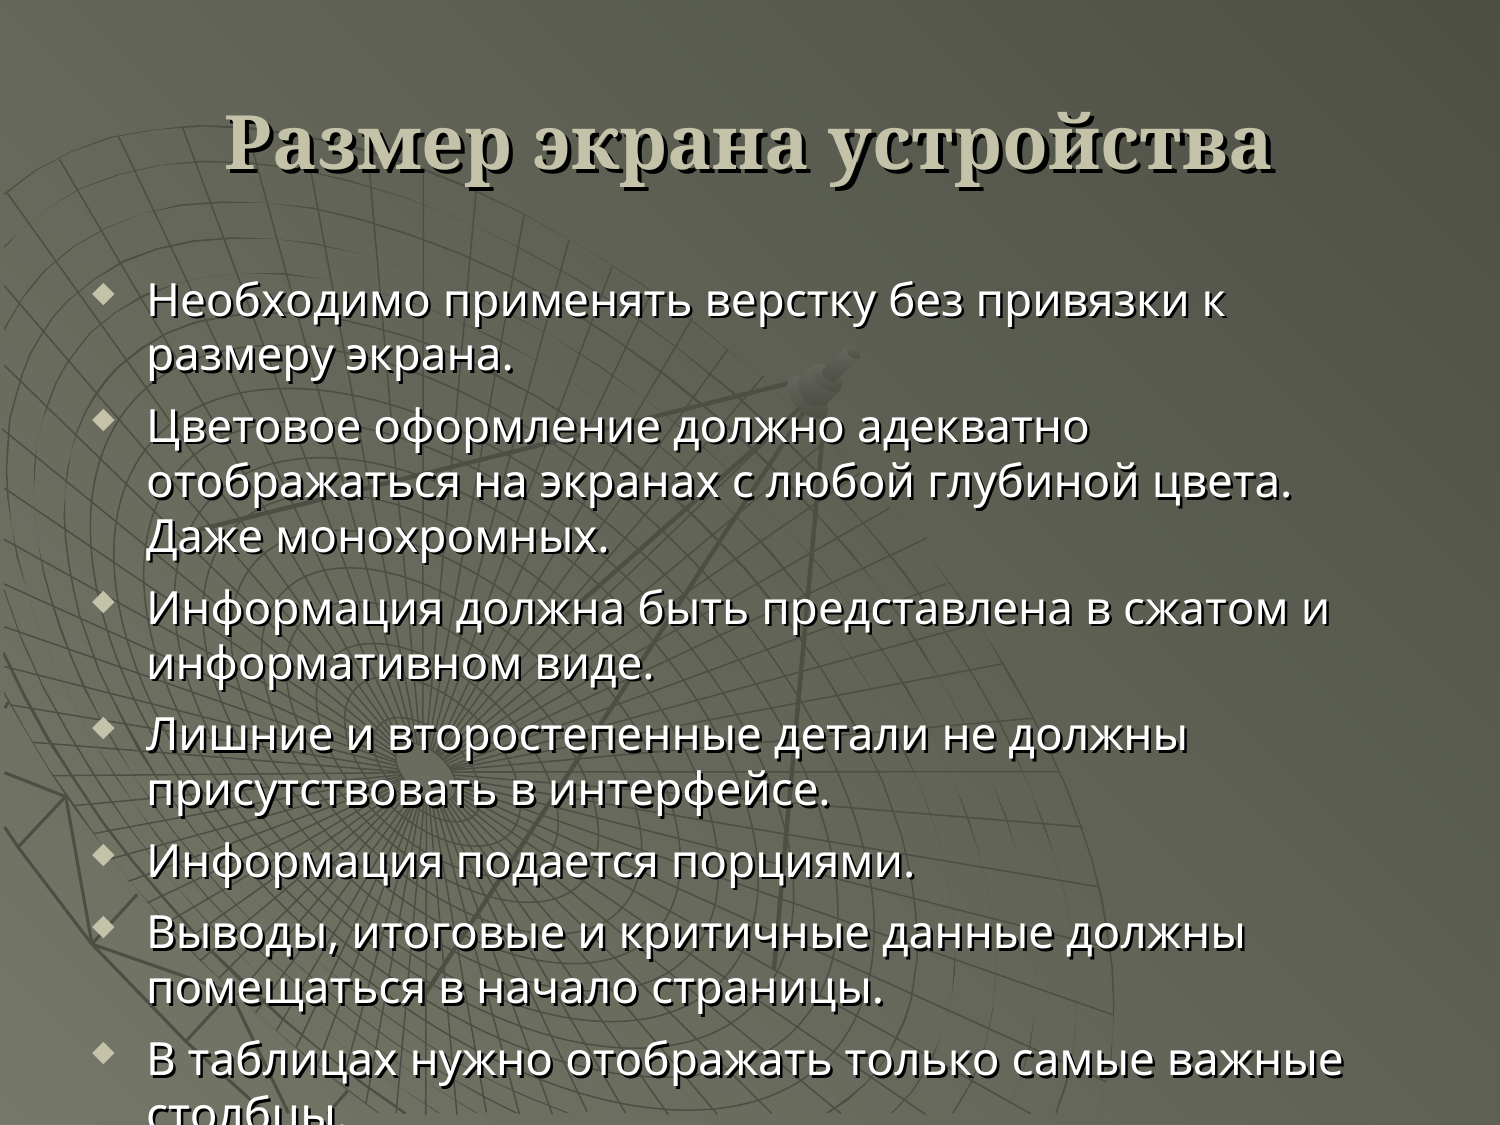

# Размер экрана устройства
Необходимо применять верстку без привязки к размеру экрана.
Цветовое оформление должно адекватно отображаться на экранах с любой глубиной цвета. Даже монохромных.
Информация должна быть представлена в сжатом и информативном виде.
Лишние и второстепенные детали не должны присутствовать в интерфейсе.
Информация подается порциями.
Выводы, итоговые и критичные данные должны помещаться в начало страницы.
В таблицах нужно отображать только самые важные столбцы.